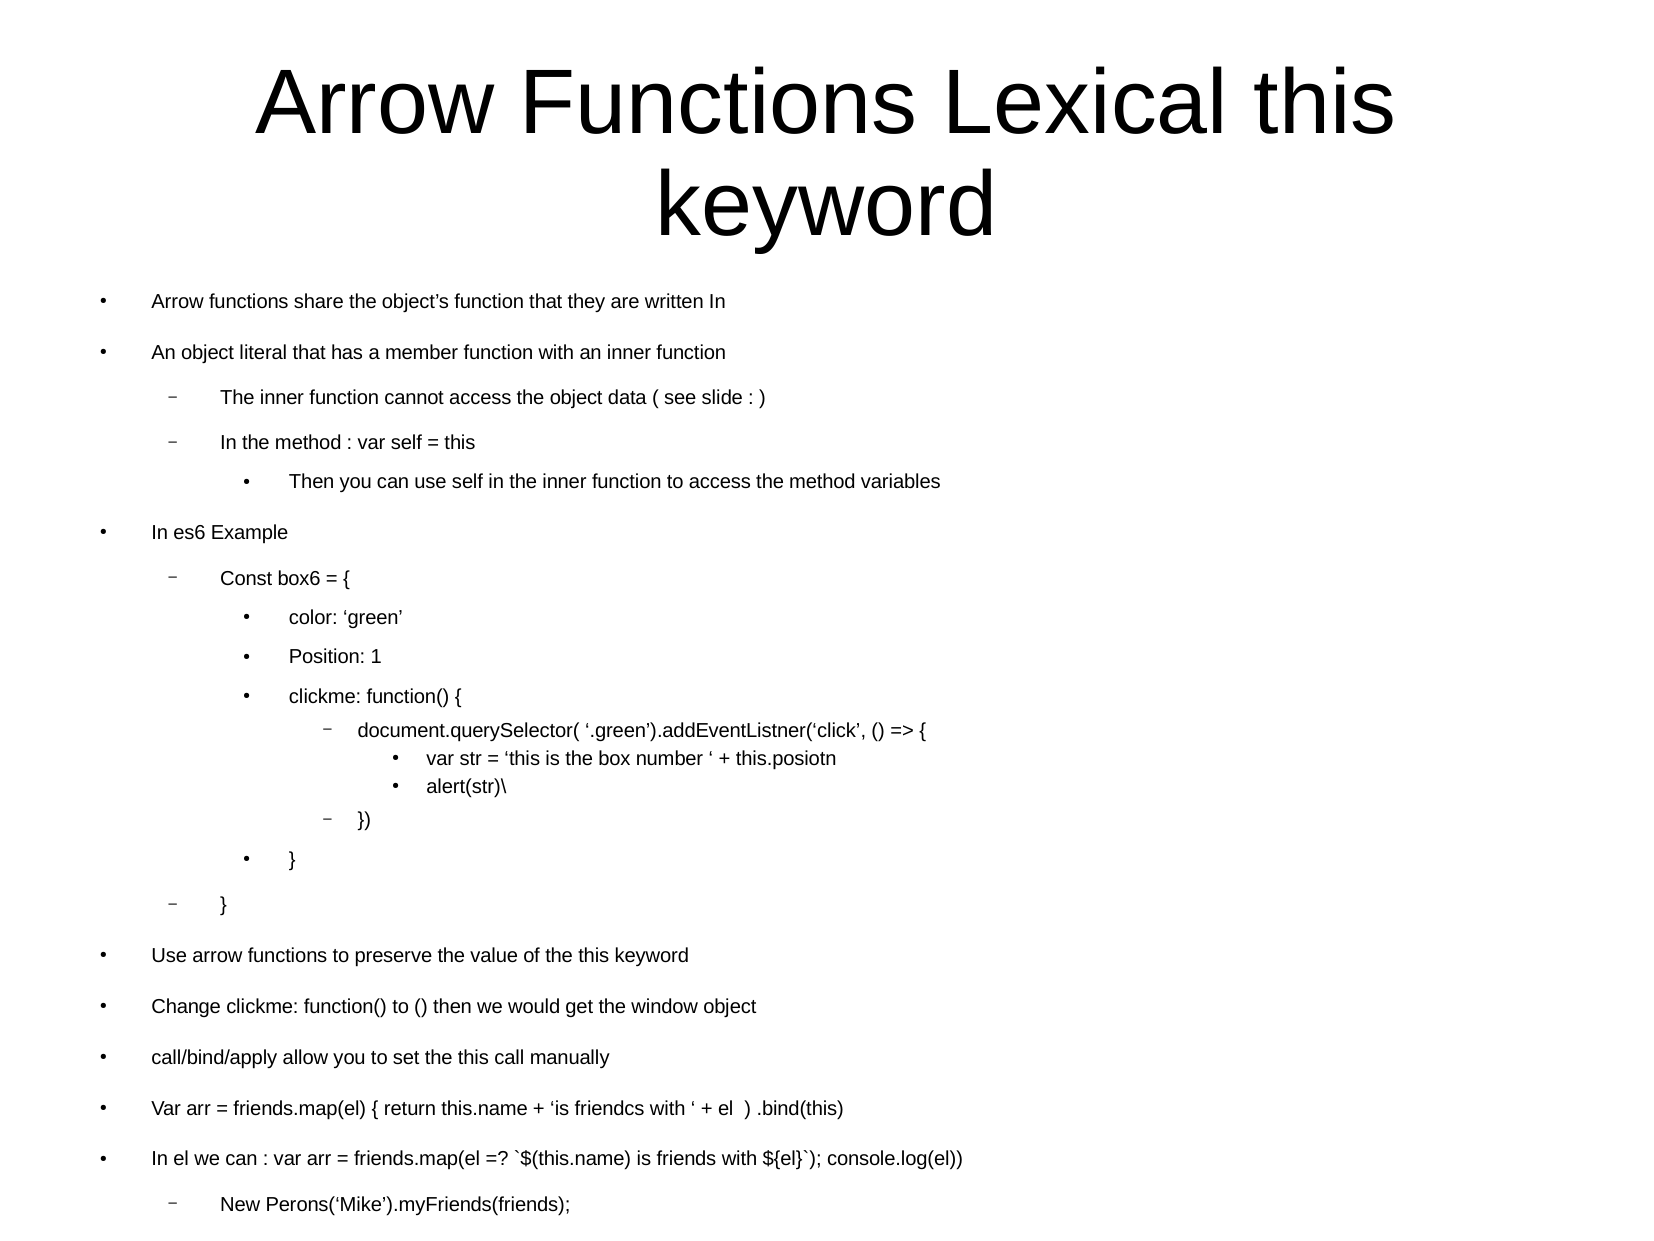

# Arrow Functions Lexical this keyword
Arrow functions share the object’s function that they are written In
An object literal that has a member function with an inner function
The inner function cannot access the object data ( see slide : )
In the method : var self = this
Then you can use self in the inner function to access the method variables
In es6 Example
Const box6 = {
color: ‘green’
Position: 1
clickme: function() {
document.querySelector( ‘.green’).addEventListner(‘click’, () => {
var str = ‘this is the box number ‘ + this.posiotn
alert(str)\
})
}
}
Use arrow functions to preserve the value of the this keyword
Change clickme: function() to () then we would get the window object
call/bind/apply allow you to set the this call manually
Var arr = friends.map(el) { return this.name + ‘is friendcs with ‘ + el ) .bind(this)
In el we can : var arr = friends.map(el =? `$(this.name) is friends with ${el}`); console.log(el))
New Perons(‘Mike’).myFriends(friends);